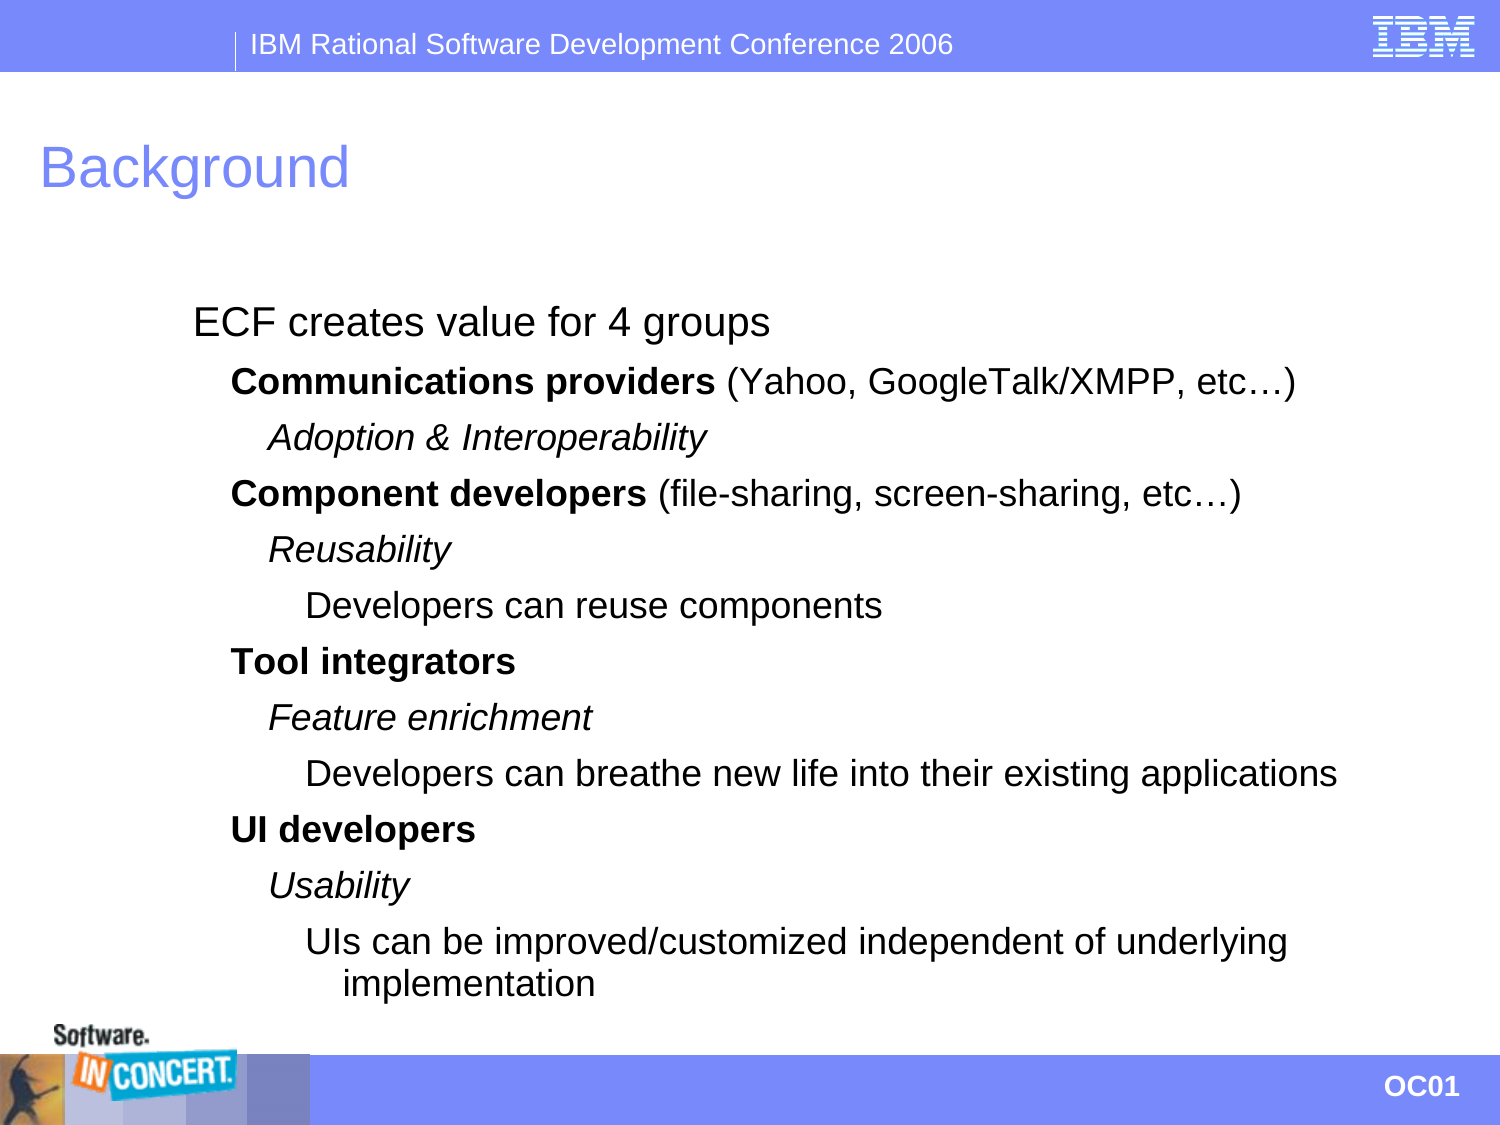

# Background
ECF creates value for 4 groups
Communications providers (Yahoo, GoogleTalk/XMPP, etc…)
Adoption & Interoperability
Component developers (file-sharing, screen-sharing, etc…)
Reusability
Developers can reuse components
Tool integrators
Feature enrichment
Developers can breathe new life into their existing applications
UI developers
Usability
UIs can be improved/customized independent of underlying implementation